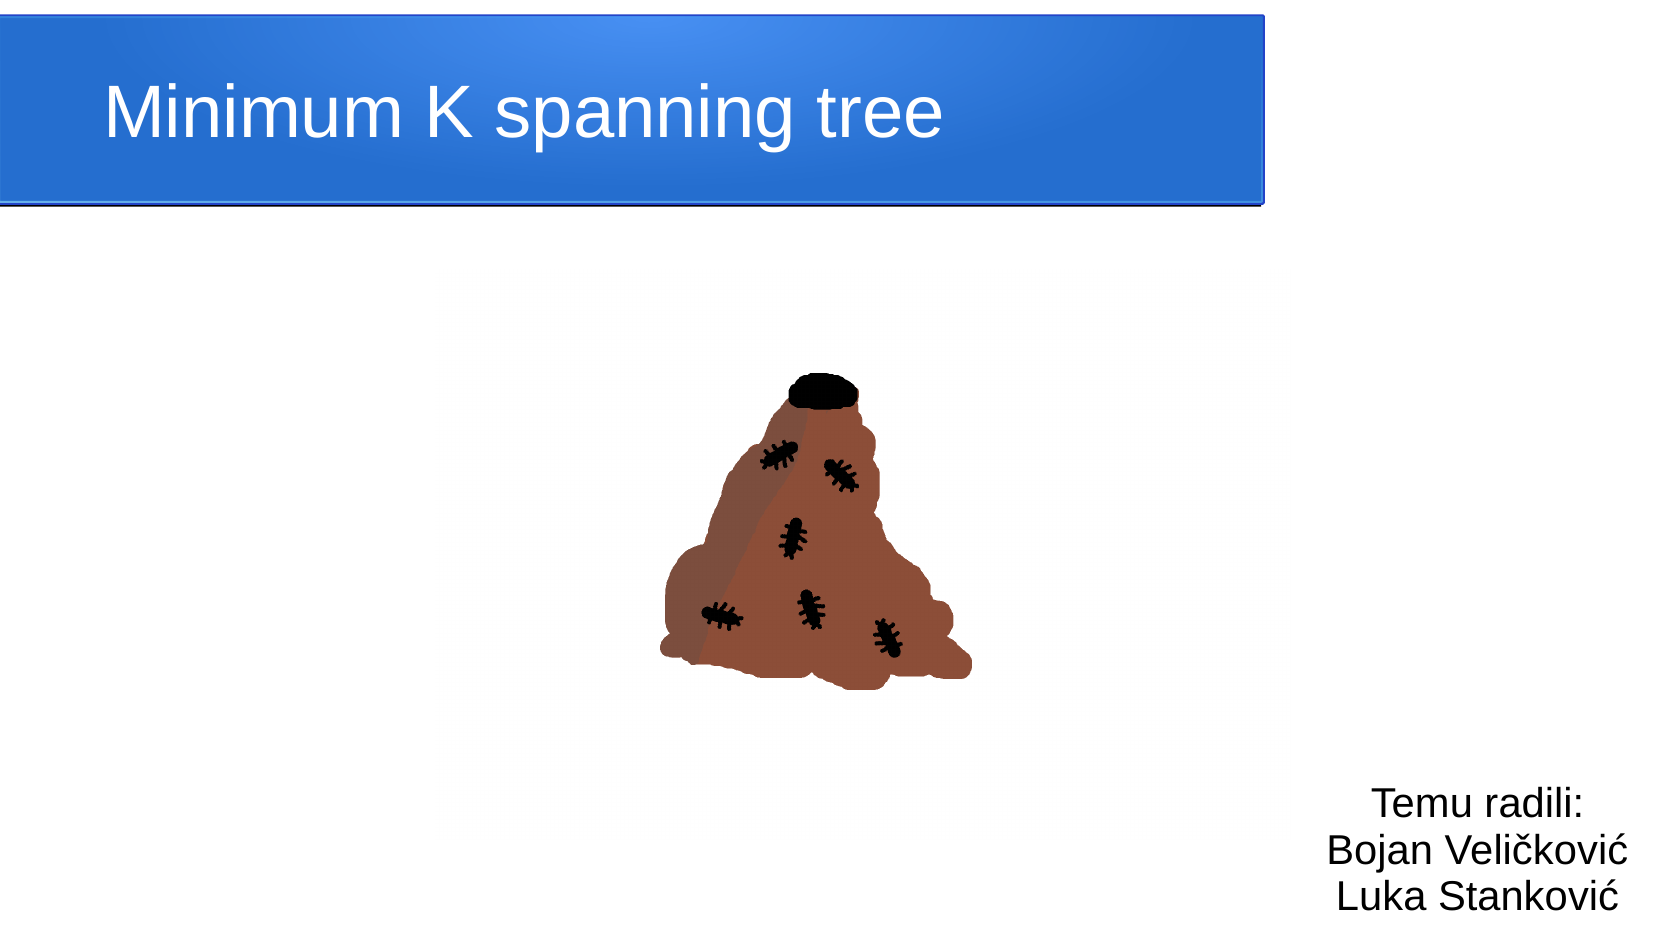

# Minimum K spanning tree
Temu radili:
Bojan Veličković
Luka Stanković